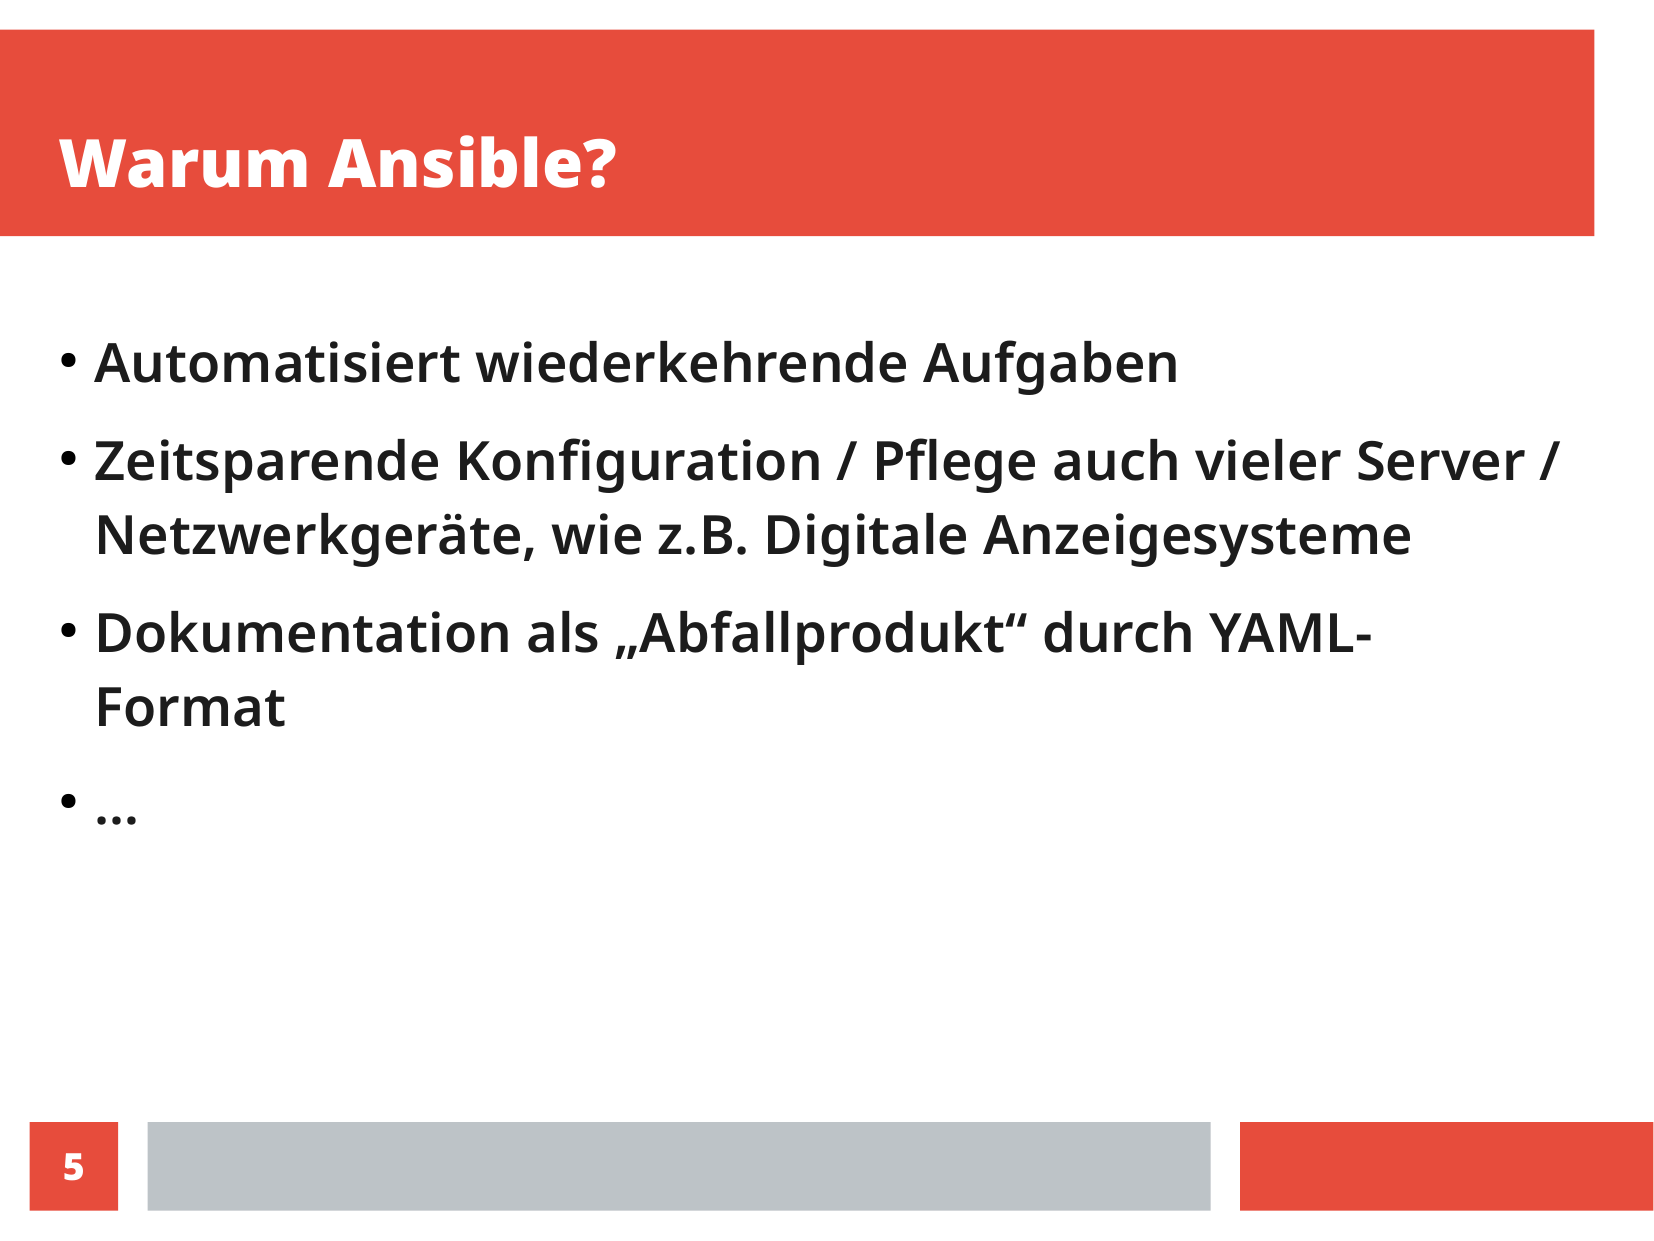

# Warum Ansible?
Automatisiert wiederkehrende Aufgaben
Zeitsparende Konfiguration / Pflege auch vieler Server / Netzwerkgeräte, wie z.B. Digitale Anzeigesysteme
Dokumentation als „Abfallprodukt“ durch YAML-Format
…
5